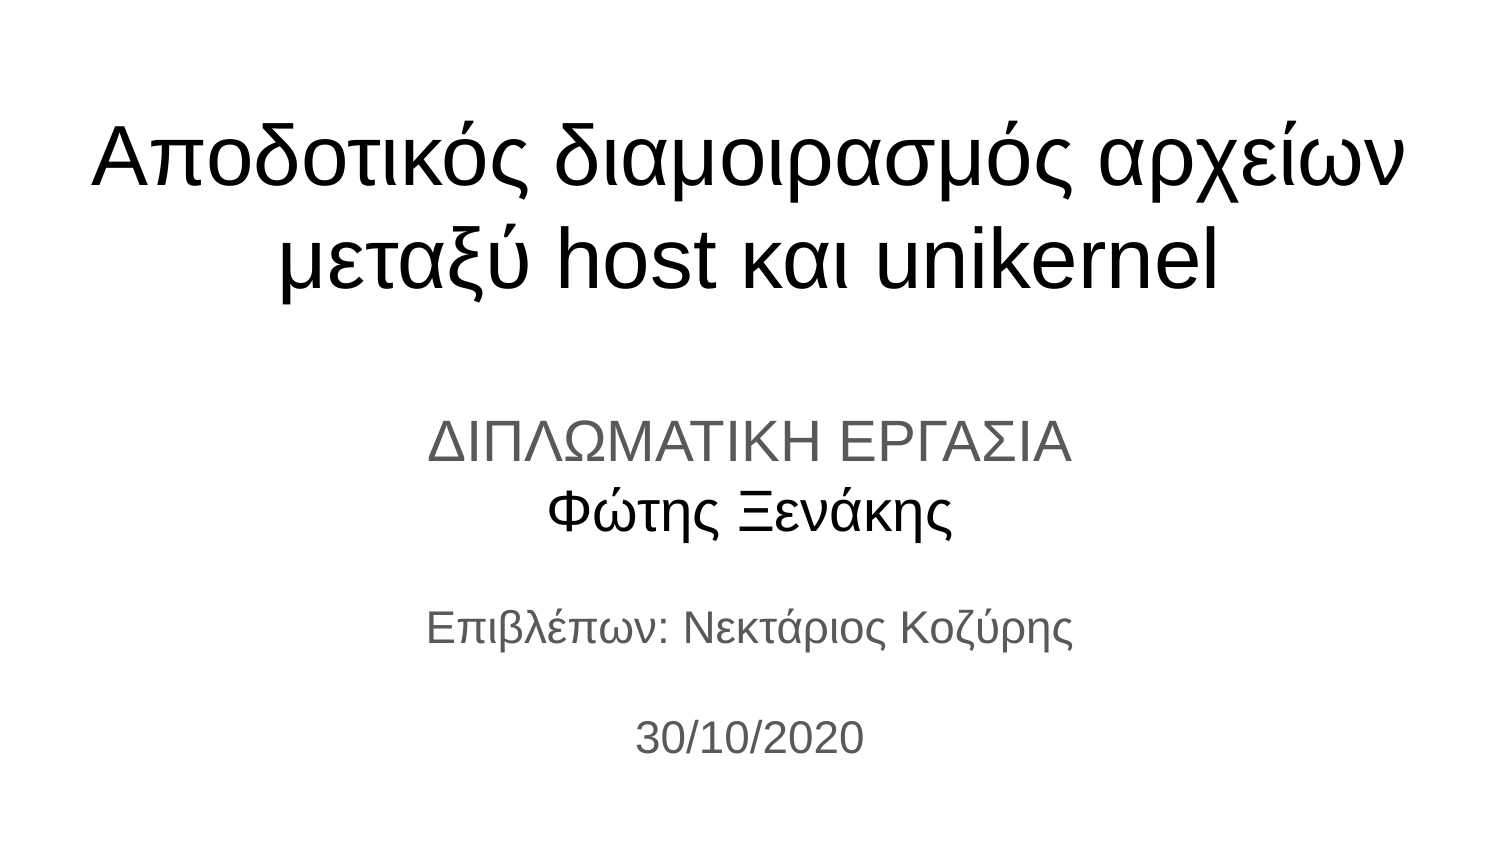

# Αποδοτικός διαμοιρασμός αρχείων μεταξύ host και unikernel
ΔΙΠΛΩΜΑΤΙΚΗ ΕΡΓΑΣΙΑ
Φώτης Ξενάκης
Επιβλέπων: Νεκτάριος Κοζύρης
30/10/2020